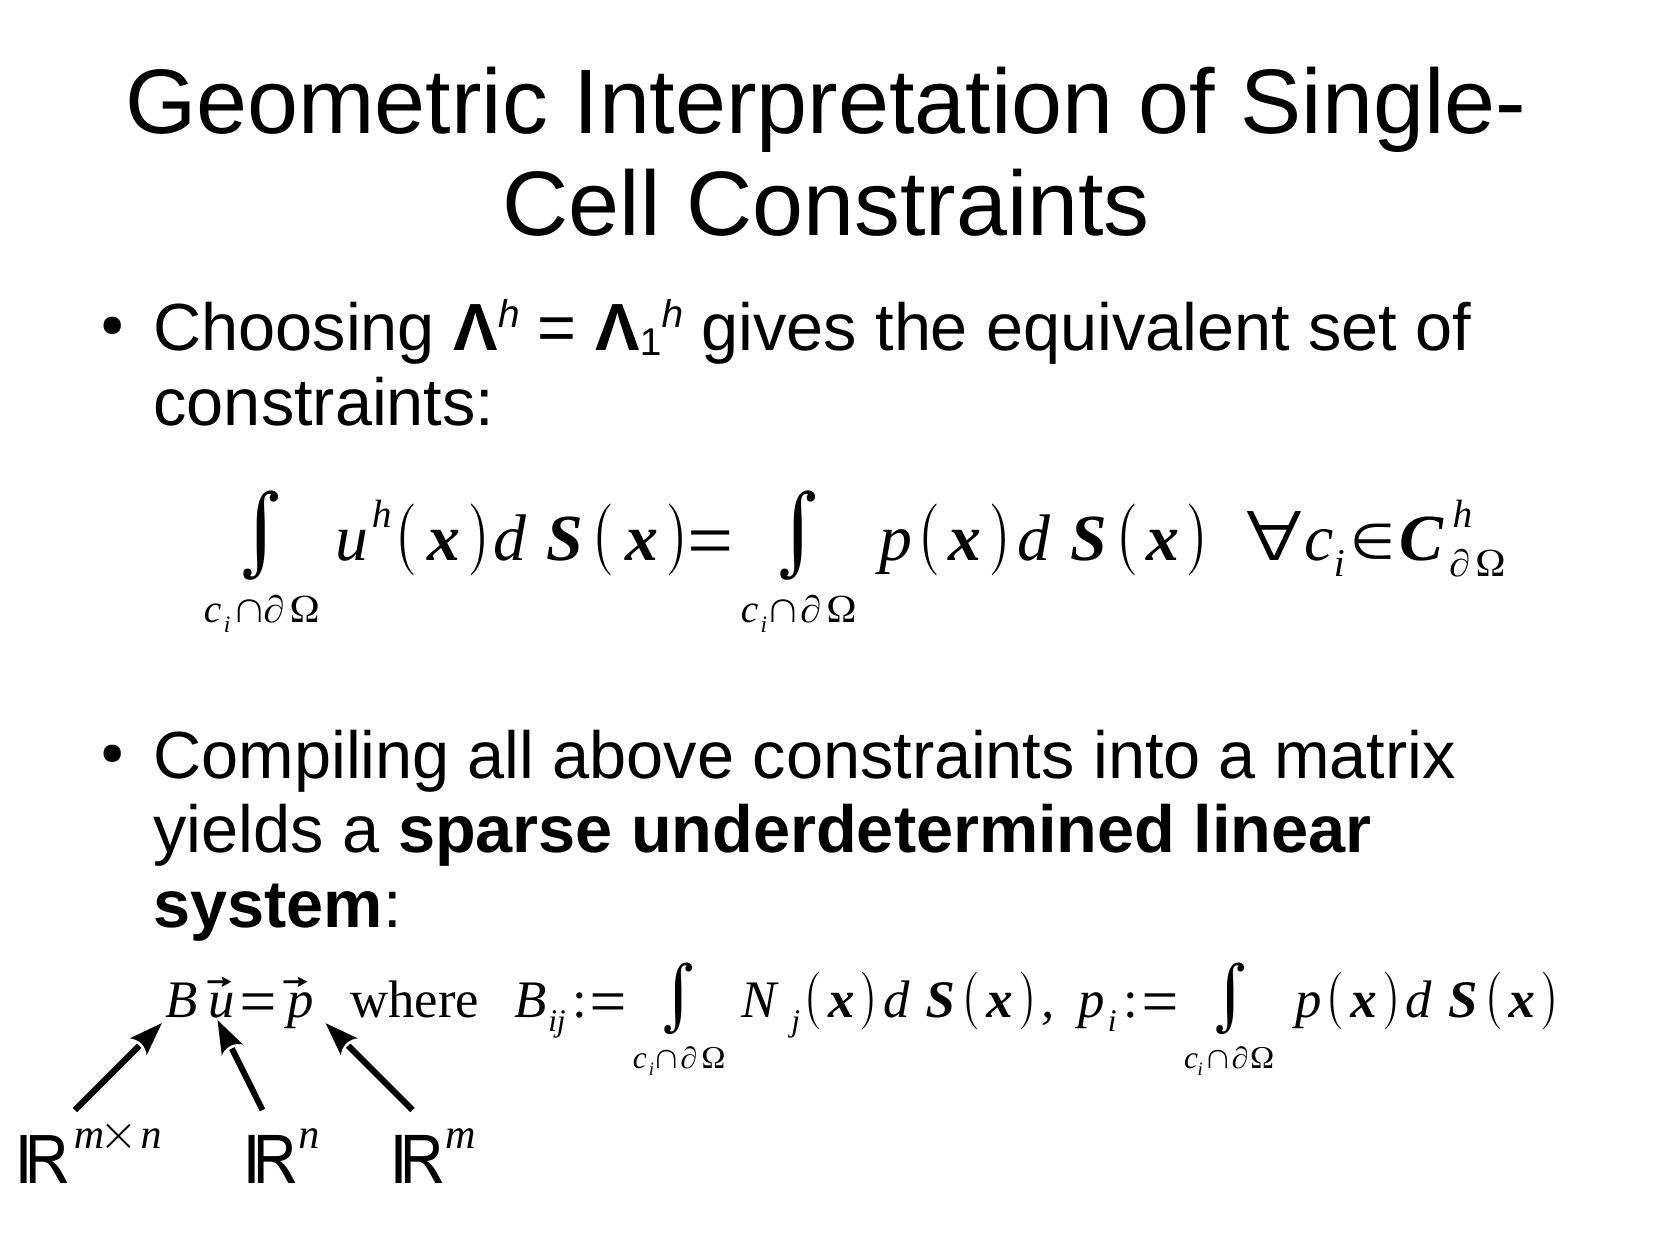

# Geometric Interpretation of Single-Cell Constraints
Choosing Λh = Λ1h gives the equivalent set of constraints:
Compiling all above constraints into a matrix yields a sparse underdetermined linear system: